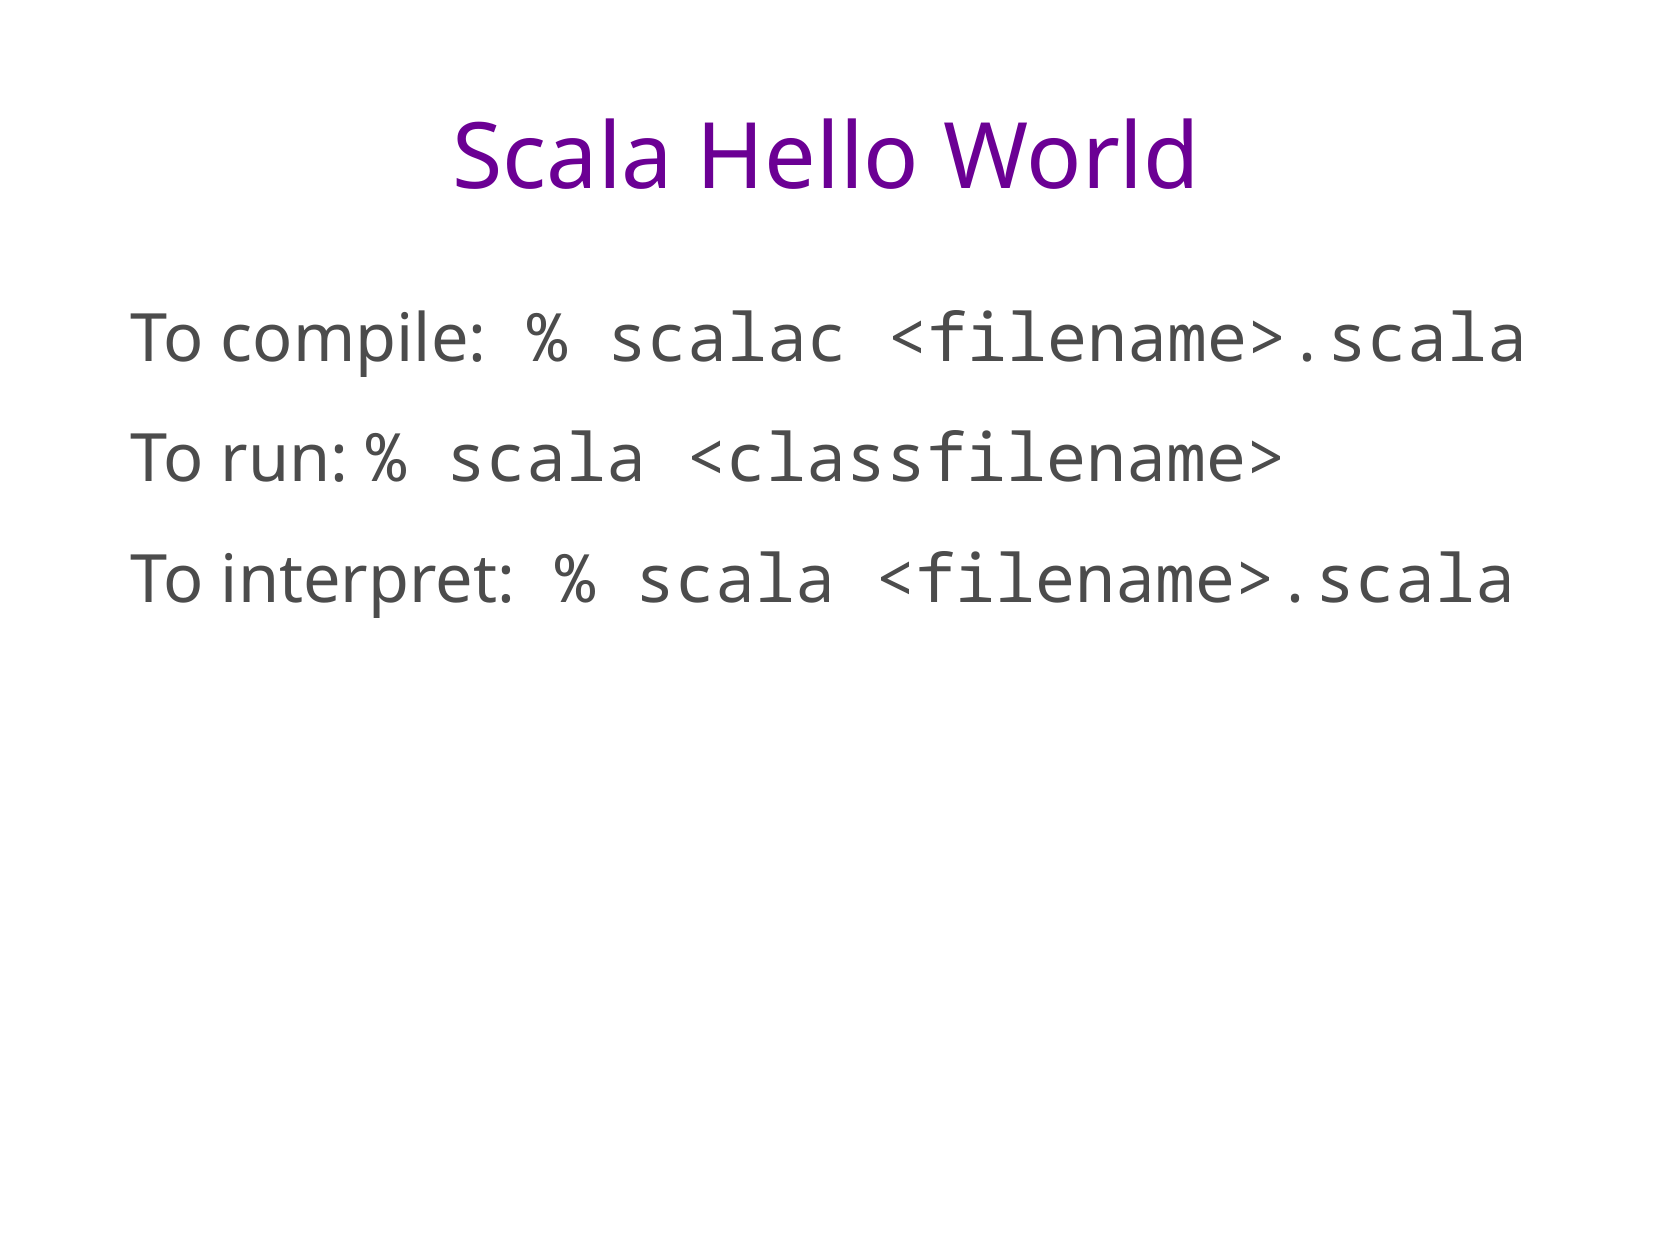

# Scala Hello World
To compile: % scalac <filename>.scala
To run: % scala <classfilename>
To interpret: % scala <filename>.scala